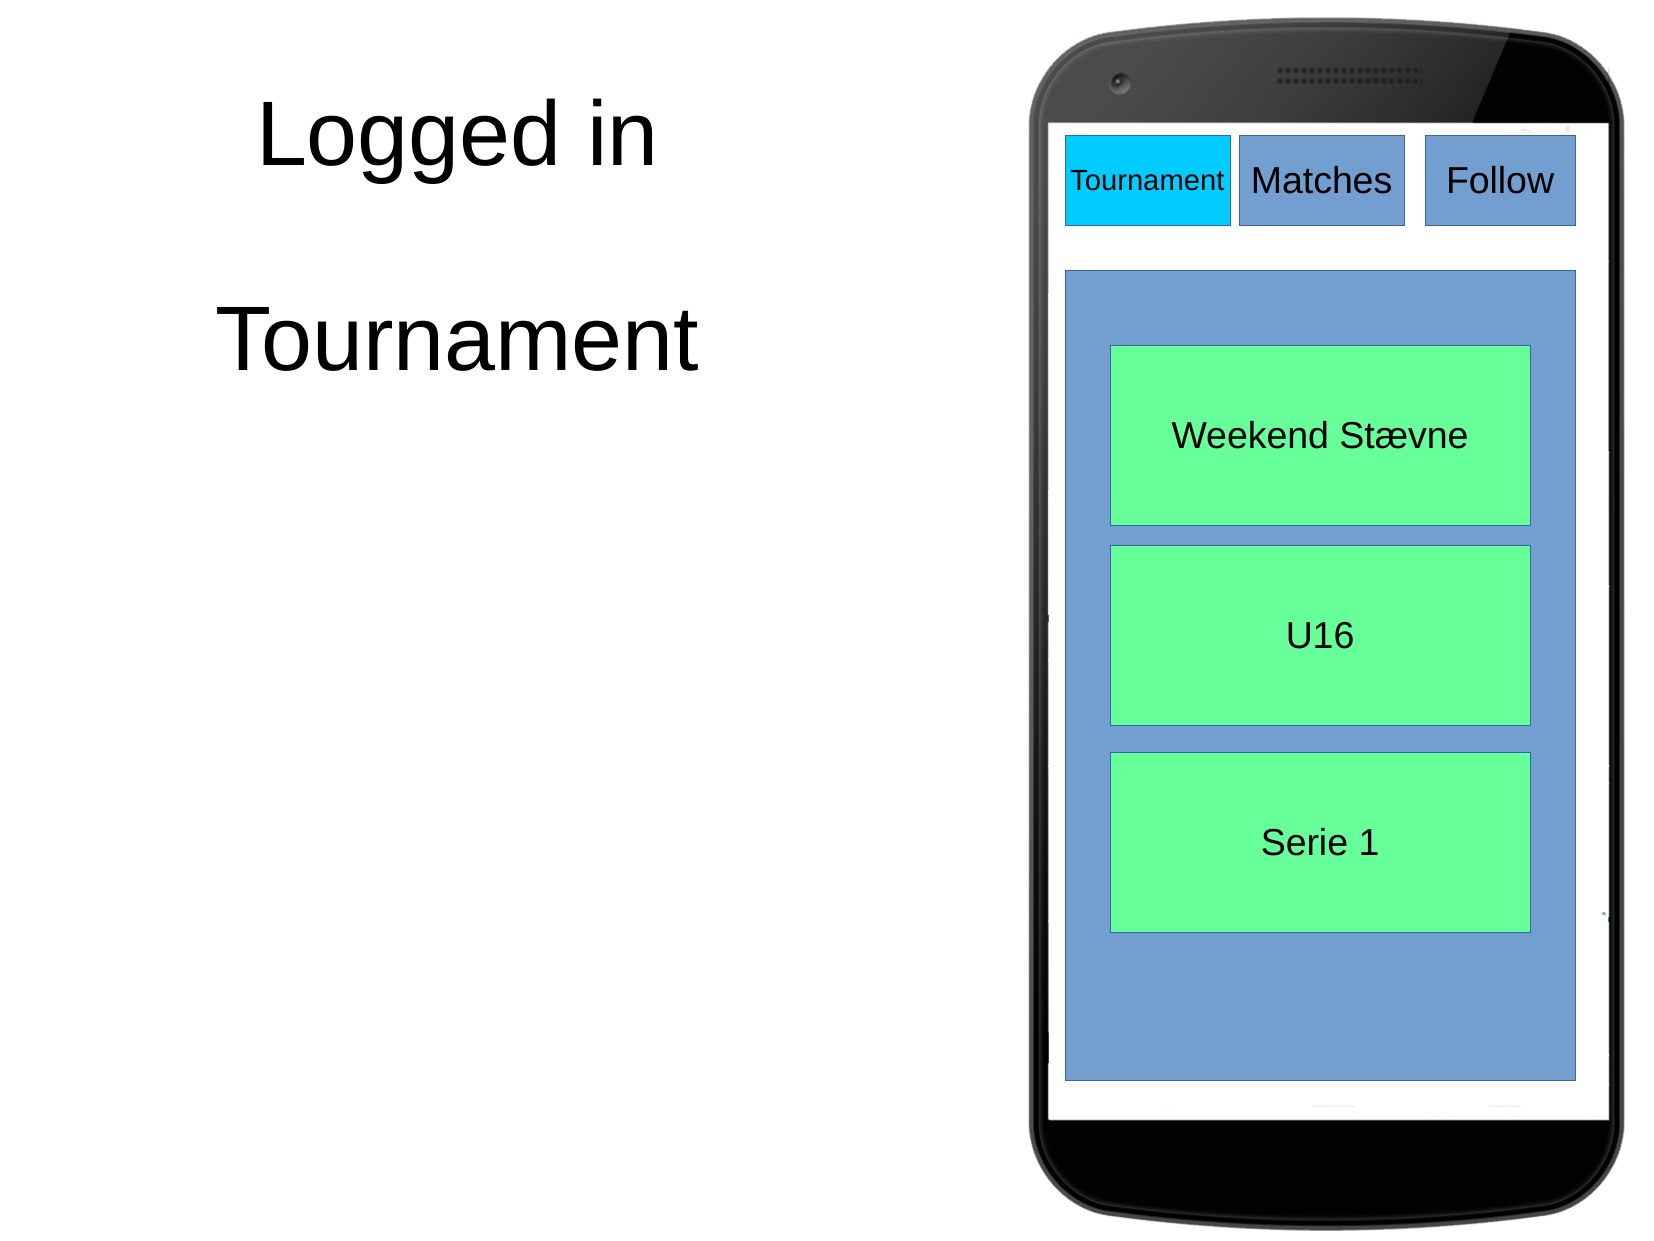

# Logged in Tournament
Tournament
Matches
Follow
Weekend Stævne
U16
Serie 1